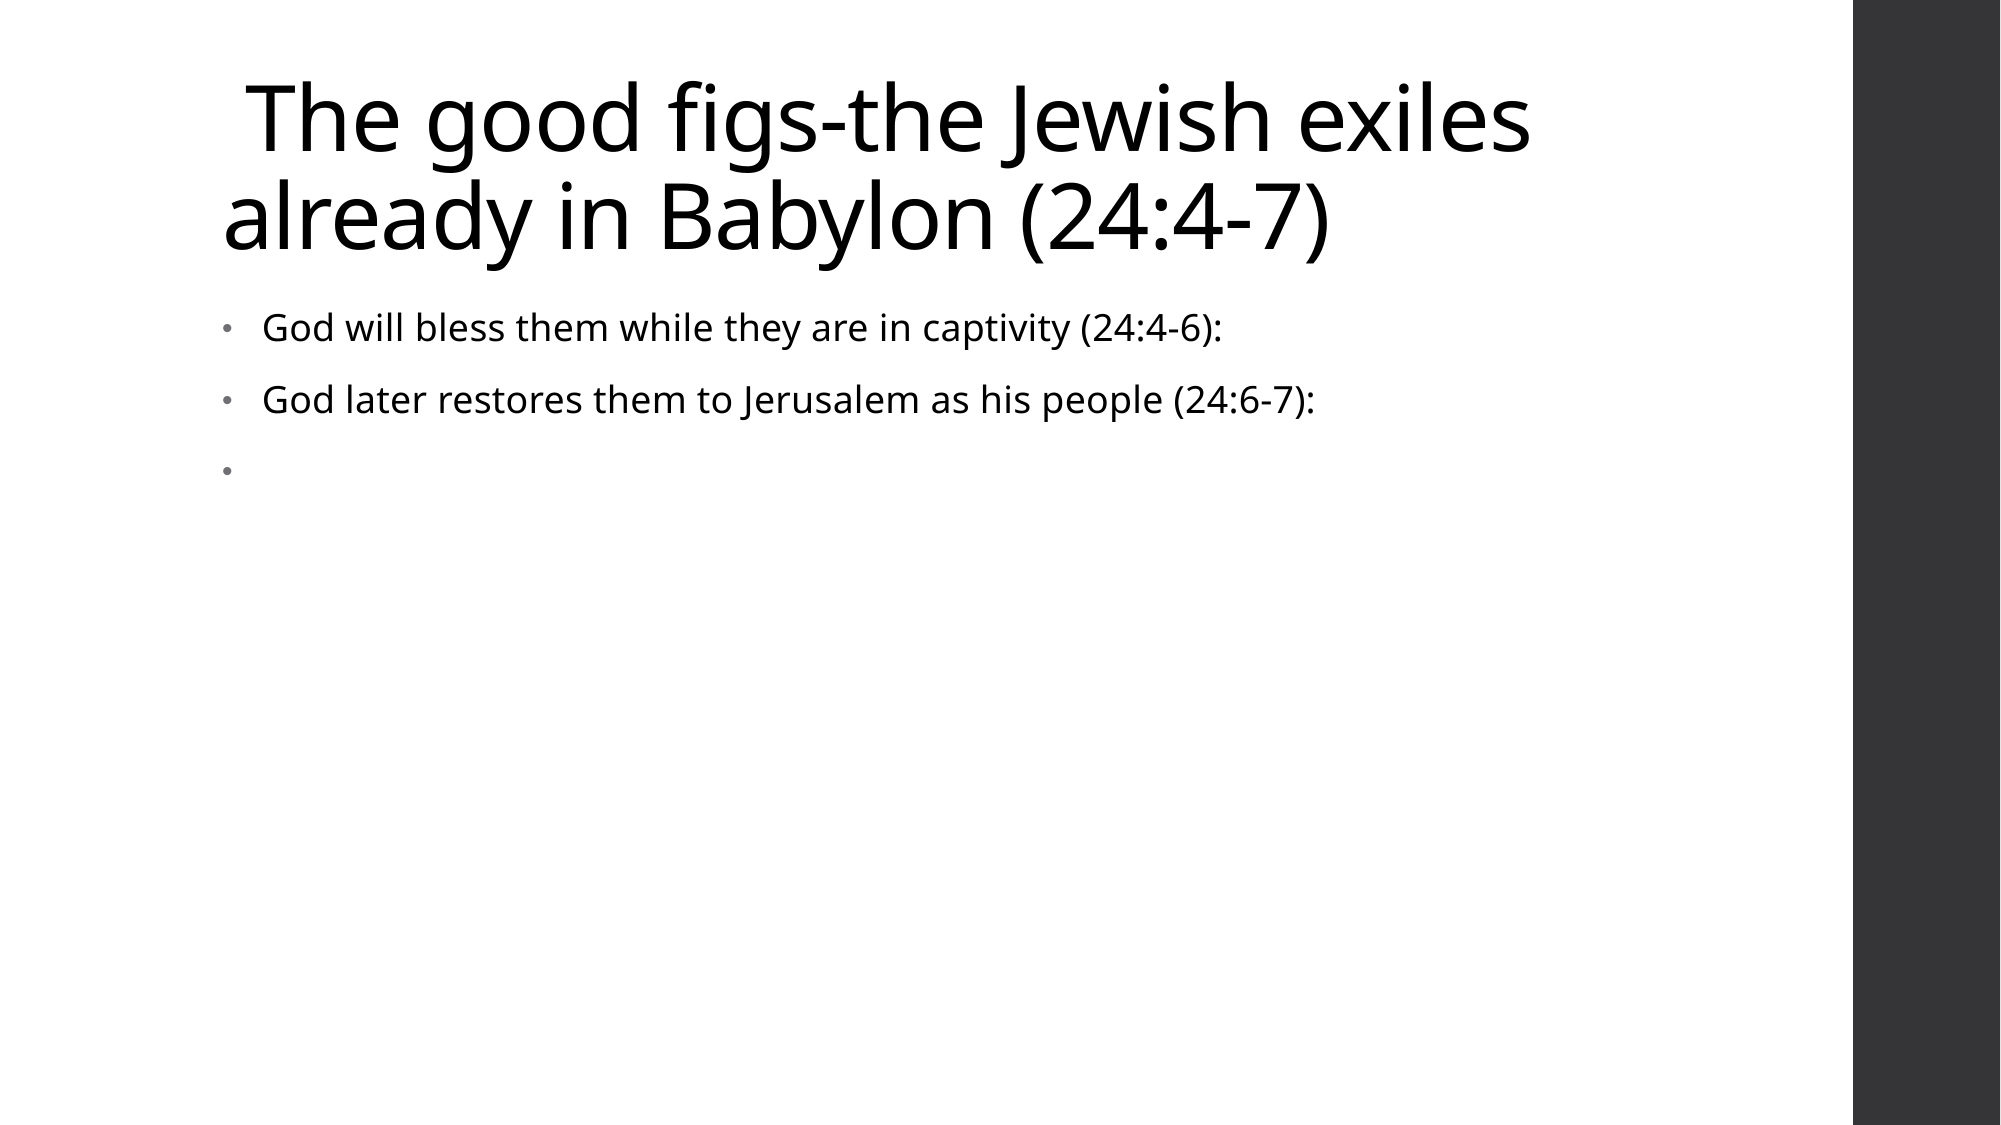

# The good figs-the Jewish exiles already in Babylon (24:4-7)
 God will bless them while they are in captivity (24:4-6):
 God later restores them to Jerusalem as his people (24:6-7):